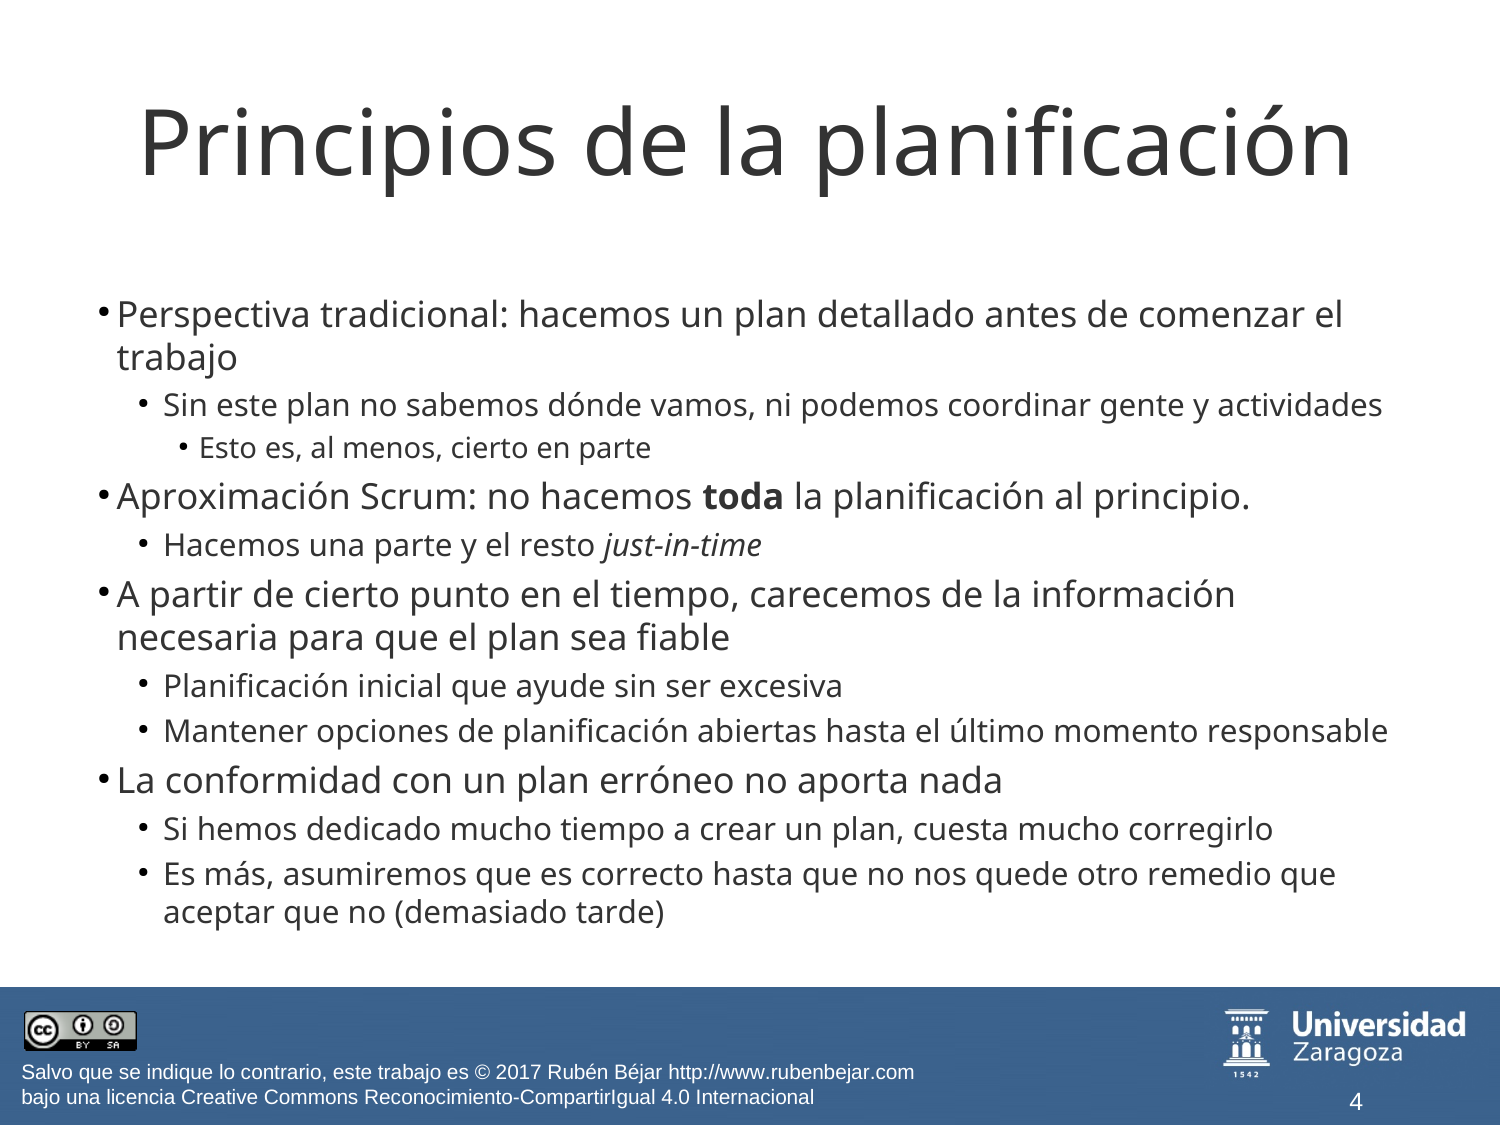

# Principios de la planificación
Perspectiva tradicional: hacemos un plan detallado antes de comenzar el trabajo
Sin este plan no sabemos dónde vamos, ni podemos coordinar gente y actividades
Esto es, al menos, cierto en parte
Aproximación Scrum: no hacemos toda la planificación al principio.
Hacemos una parte y el resto just-in-time
A partir de cierto punto en el tiempo, carecemos de la información necesaria para que el plan sea fiable
Planificación inicial que ayude sin ser excesiva
Mantener opciones de planificación abiertas hasta el último momento responsable
La conformidad con un plan erróneo no aporta nada
Si hemos dedicado mucho tiempo a crear un plan, cuesta mucho corregirlo
Es más, asumiremos que es correcto hasta que no nos quede otro remedio que aceptar que no (demasiado tarde)